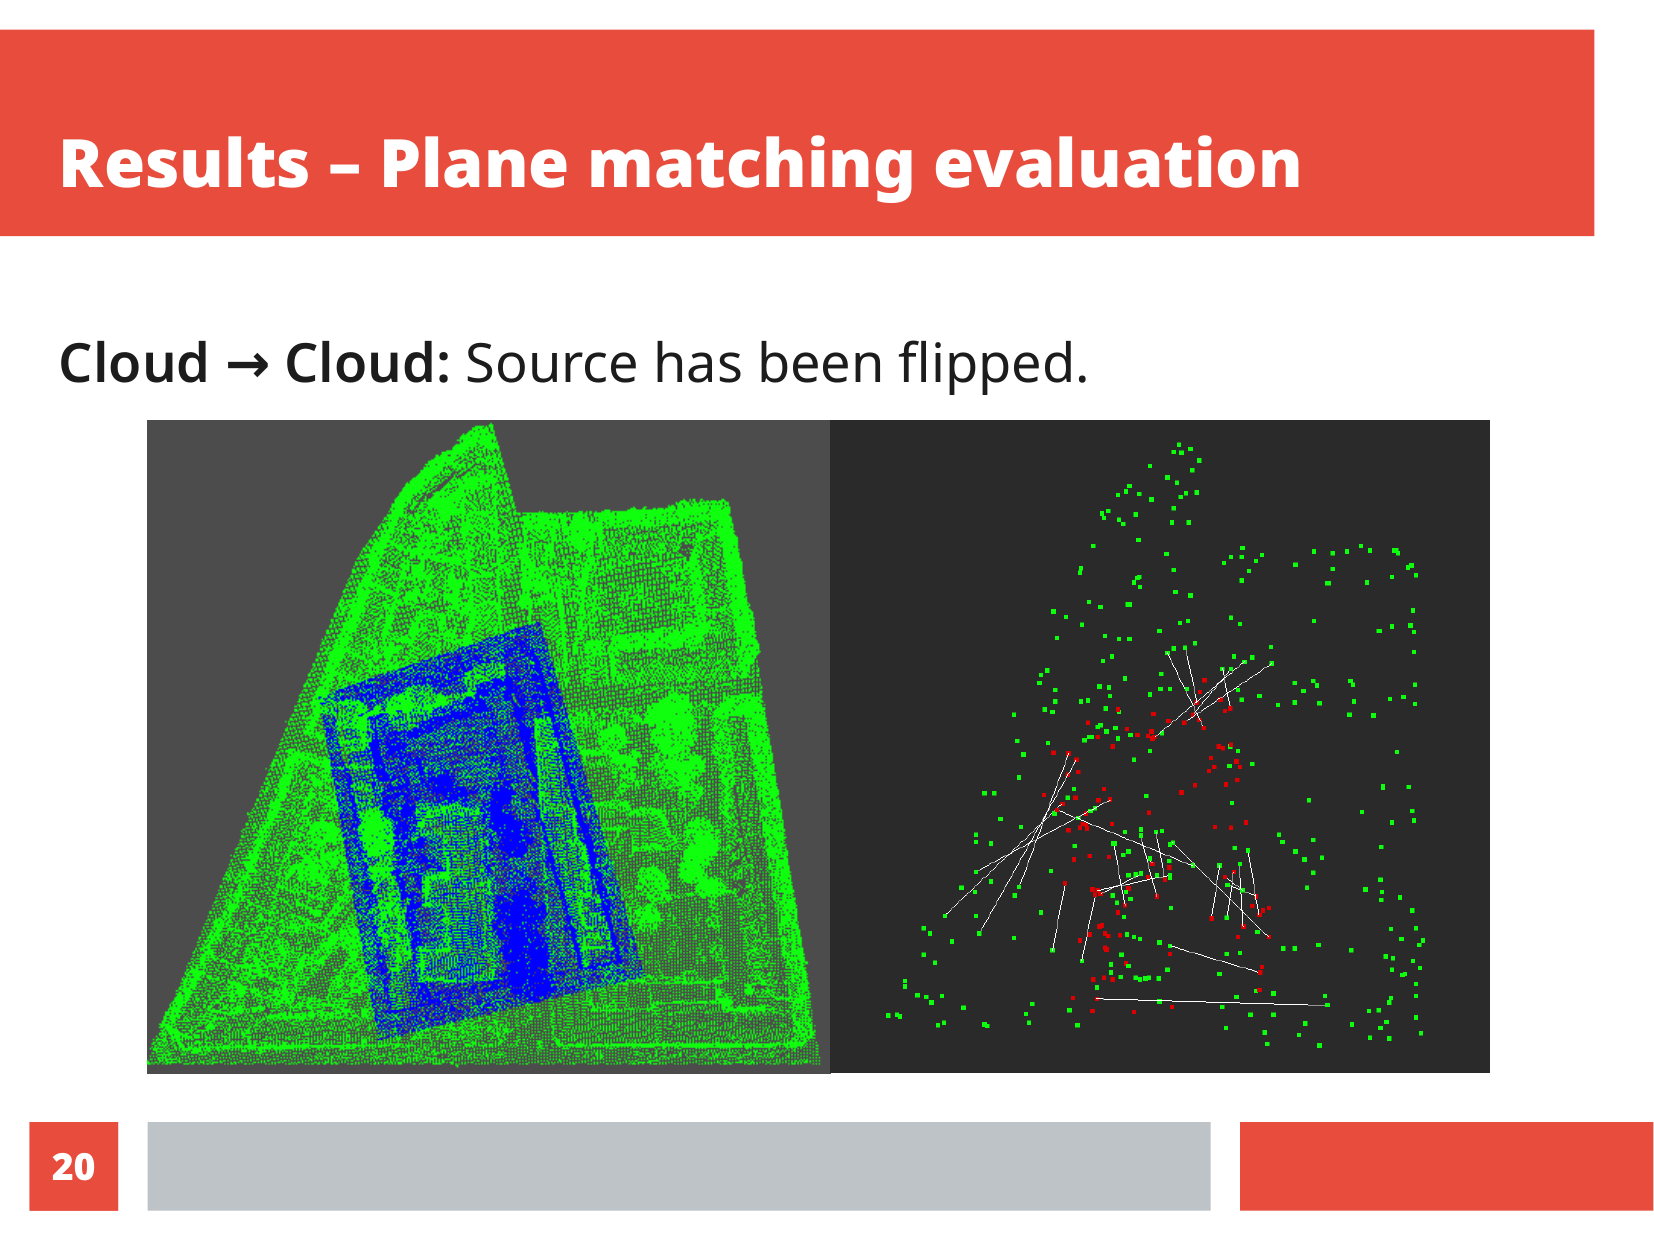

# Results – Plane matching evaluation
Cloud → Cloud: Source has been flipped.
20